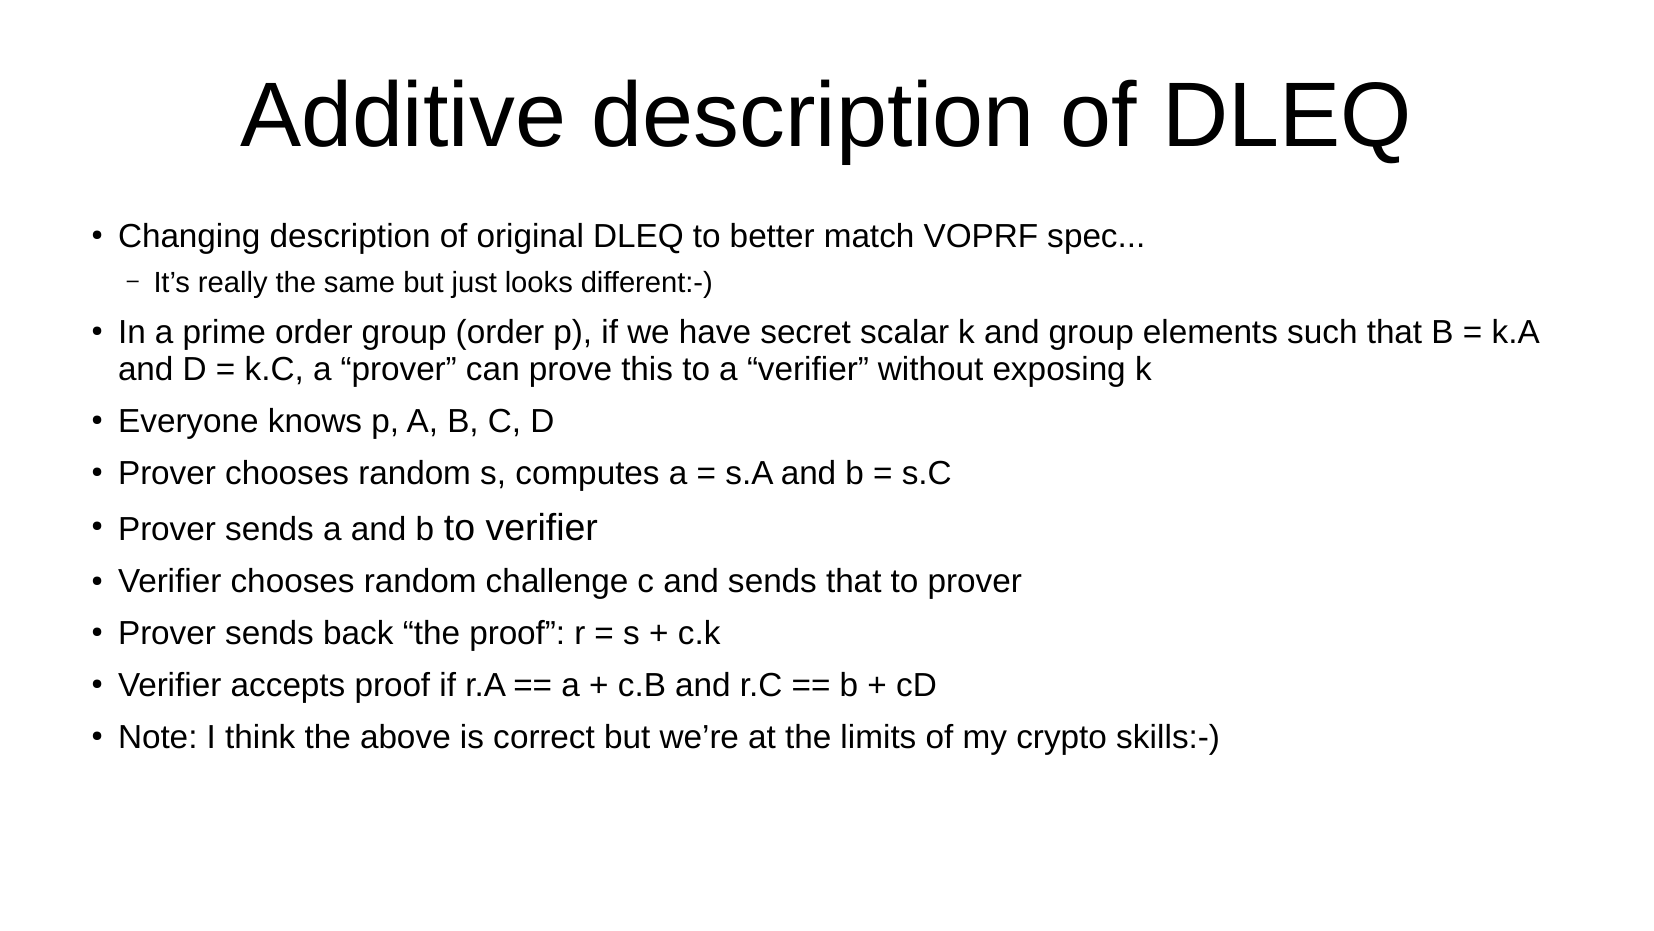

# Additive description of DLEQ
Changing description of original DLEQ to better match VOPRF spec...
It’s really the same but just looks different:-)
In a prime order group (order p), if we have secret scalar k and group elements such that B = k.A and D = k.C, a “prover” can prove this to a “verifier” without exposing k
Everyone knows p, A, B, C, D
Prover chooses random s, computes a = s.A and b = s.C
Prover sends a and b to verifier
Verifier chooses random challenge c and sends that to prover
Prover sends back “the proof”: r = s + c.k
Verifier accepts proof if r.A == a + c.B and r.C == b + cD
Note: I think the above is correct but we’re at the limits of my crypto skills:-)